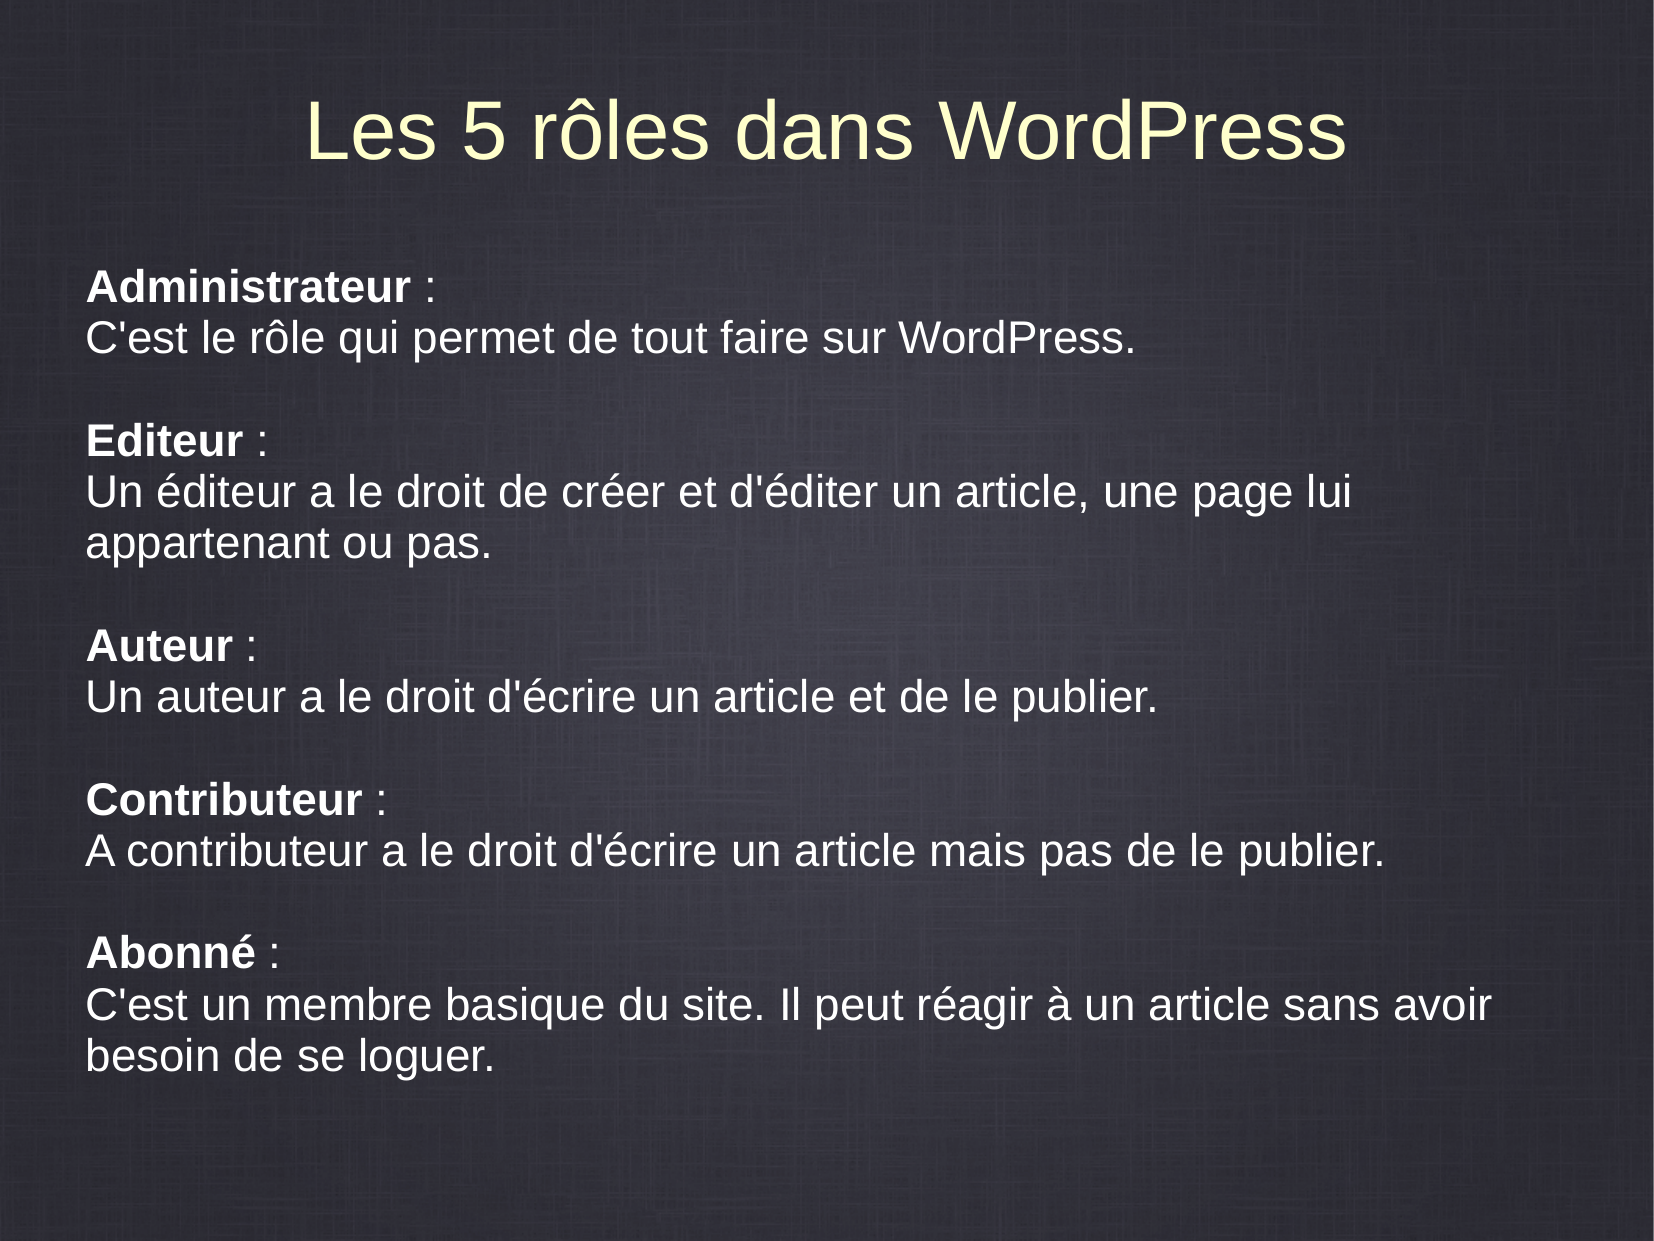

Les 5 rôles dans WordPress
Administrateur :
C'est le rôle qui permet de tout faire sur WordPress.
Editeur :
Un éditeur a le droit de créer et d'éditer un article, une page lui appartenant ou pas.
Auteur :
Un auteur a le droit d'écrire un article et de le publier.
Contributeur :
A contributeur a le droit d'écrire un article mais pas de le publier.
Abonné :
C'est un membre basique du site. Il peut réagir à un article sans avoir besoin de se loguer.